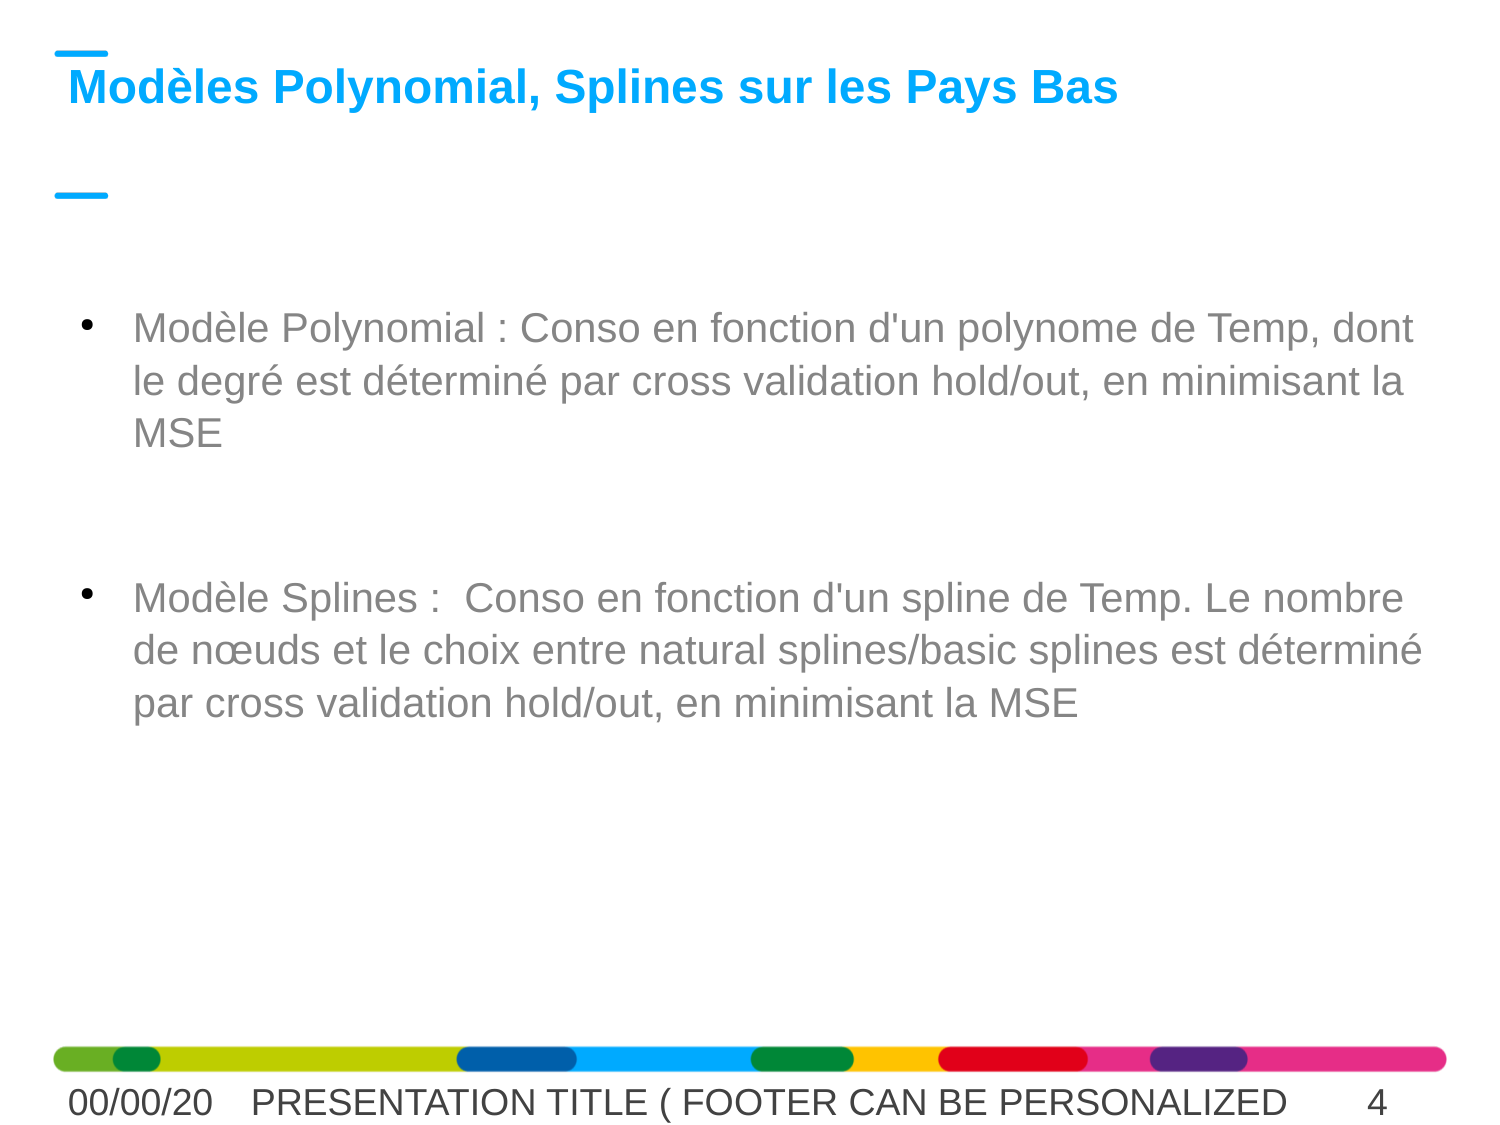

Modèles Polynomial, Splines sur les Pays Bas
# Modèle Polynomial : Conso en fonction d'un polynome de Temp, dont le degré est déterminé par cross validation hold/out, en minimisant la MSE
Modèle Splines : Conso en fonction d'un spline de Temp. Le nombre de nœuds et le choix entre natural splines/basic splines est déterminé par cross validation hold/out, en minimisant la MSE
00/00/2016
PRESENTATION TITLE ( FOOTER CAN BE PERSONALIZED AS FOLLOW: INSERT / HEADER AND FOOTER")